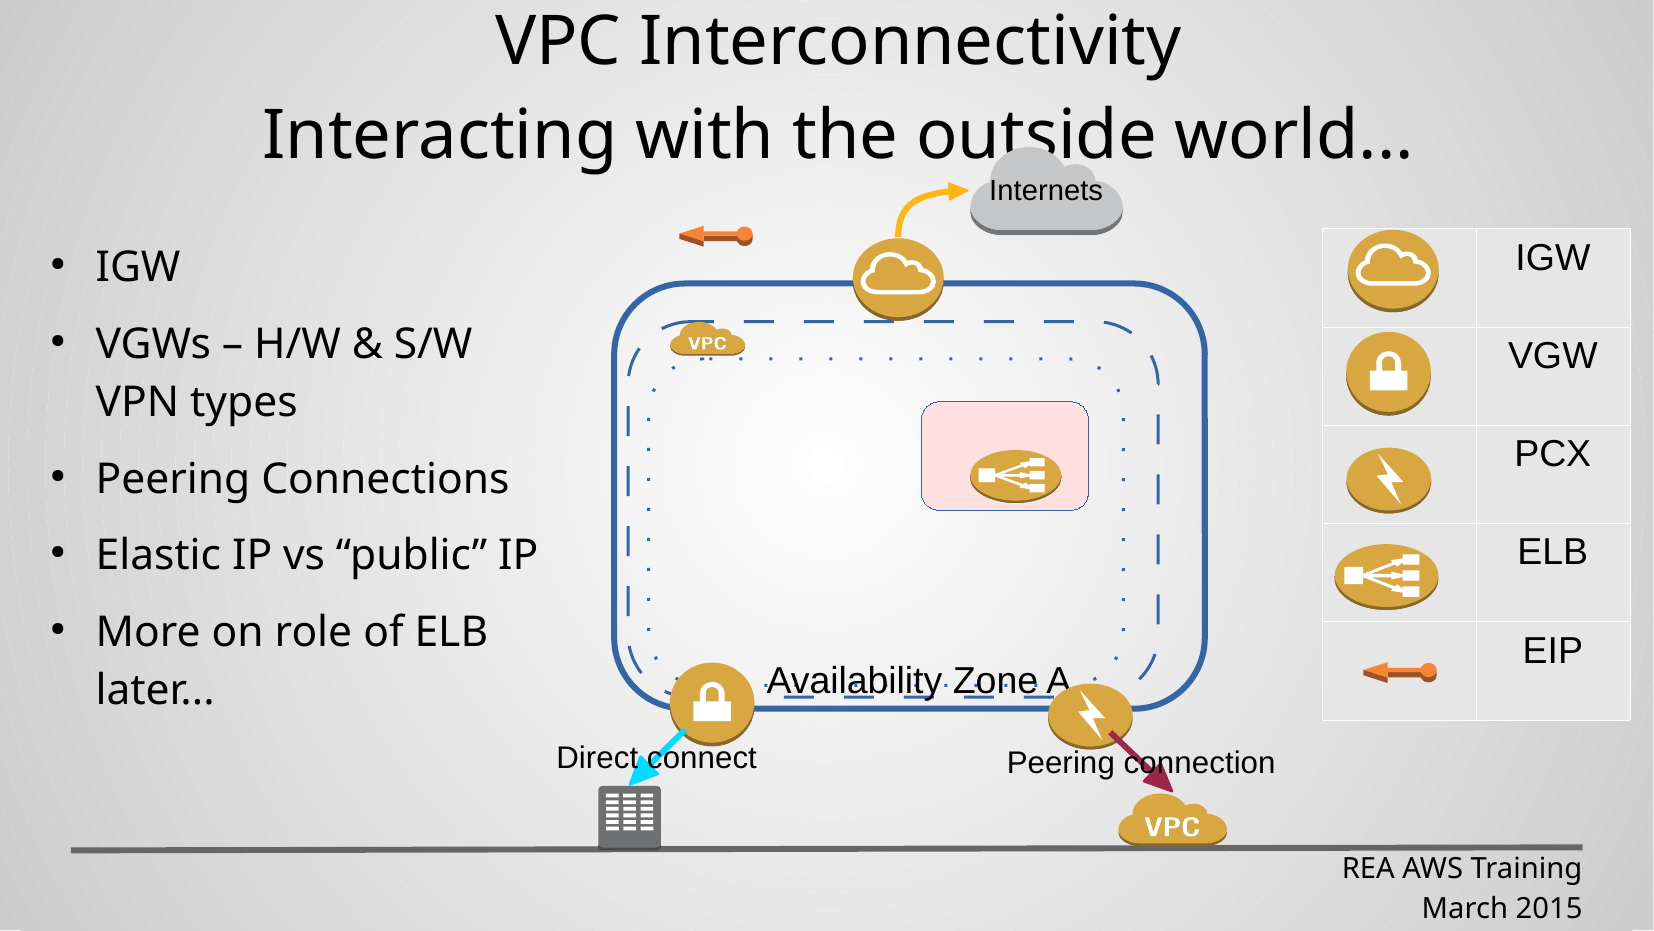

# VPC Interconnectivity Interacting with the outside world...
Internets
| | IGW |
| --- | --- |
| | VGW |
| | PCX |
| | ELB |
| | EIP |
IGW
VGWs – H/W & S/W VPN types
Peering Connections
Elastic IP vs “public” IP
More on role of ELB later...
Availability Zone A